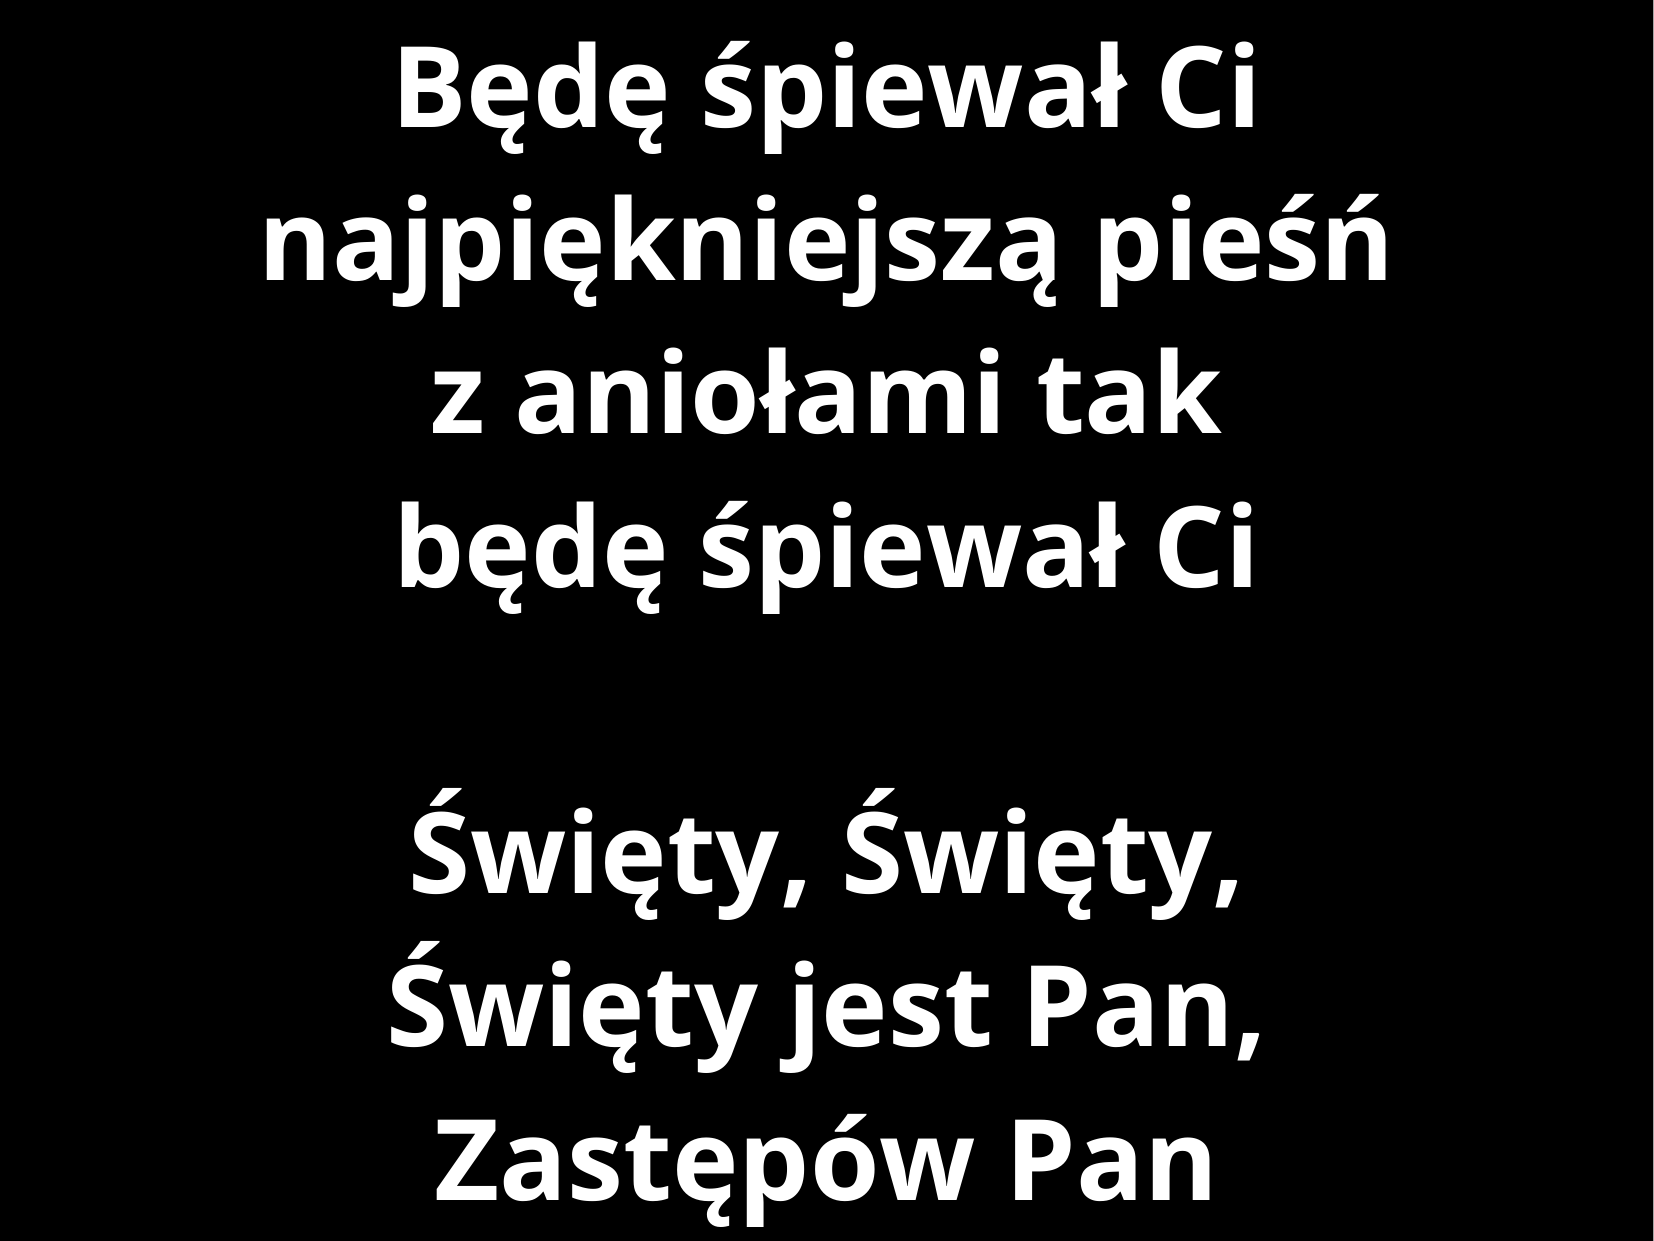

# Będę śpiewał Ci najpiękniejszą pieśń z aniołami tak będę śpiewał Ci Święty, Święty, Święty jest Pan, Zastępów Pan